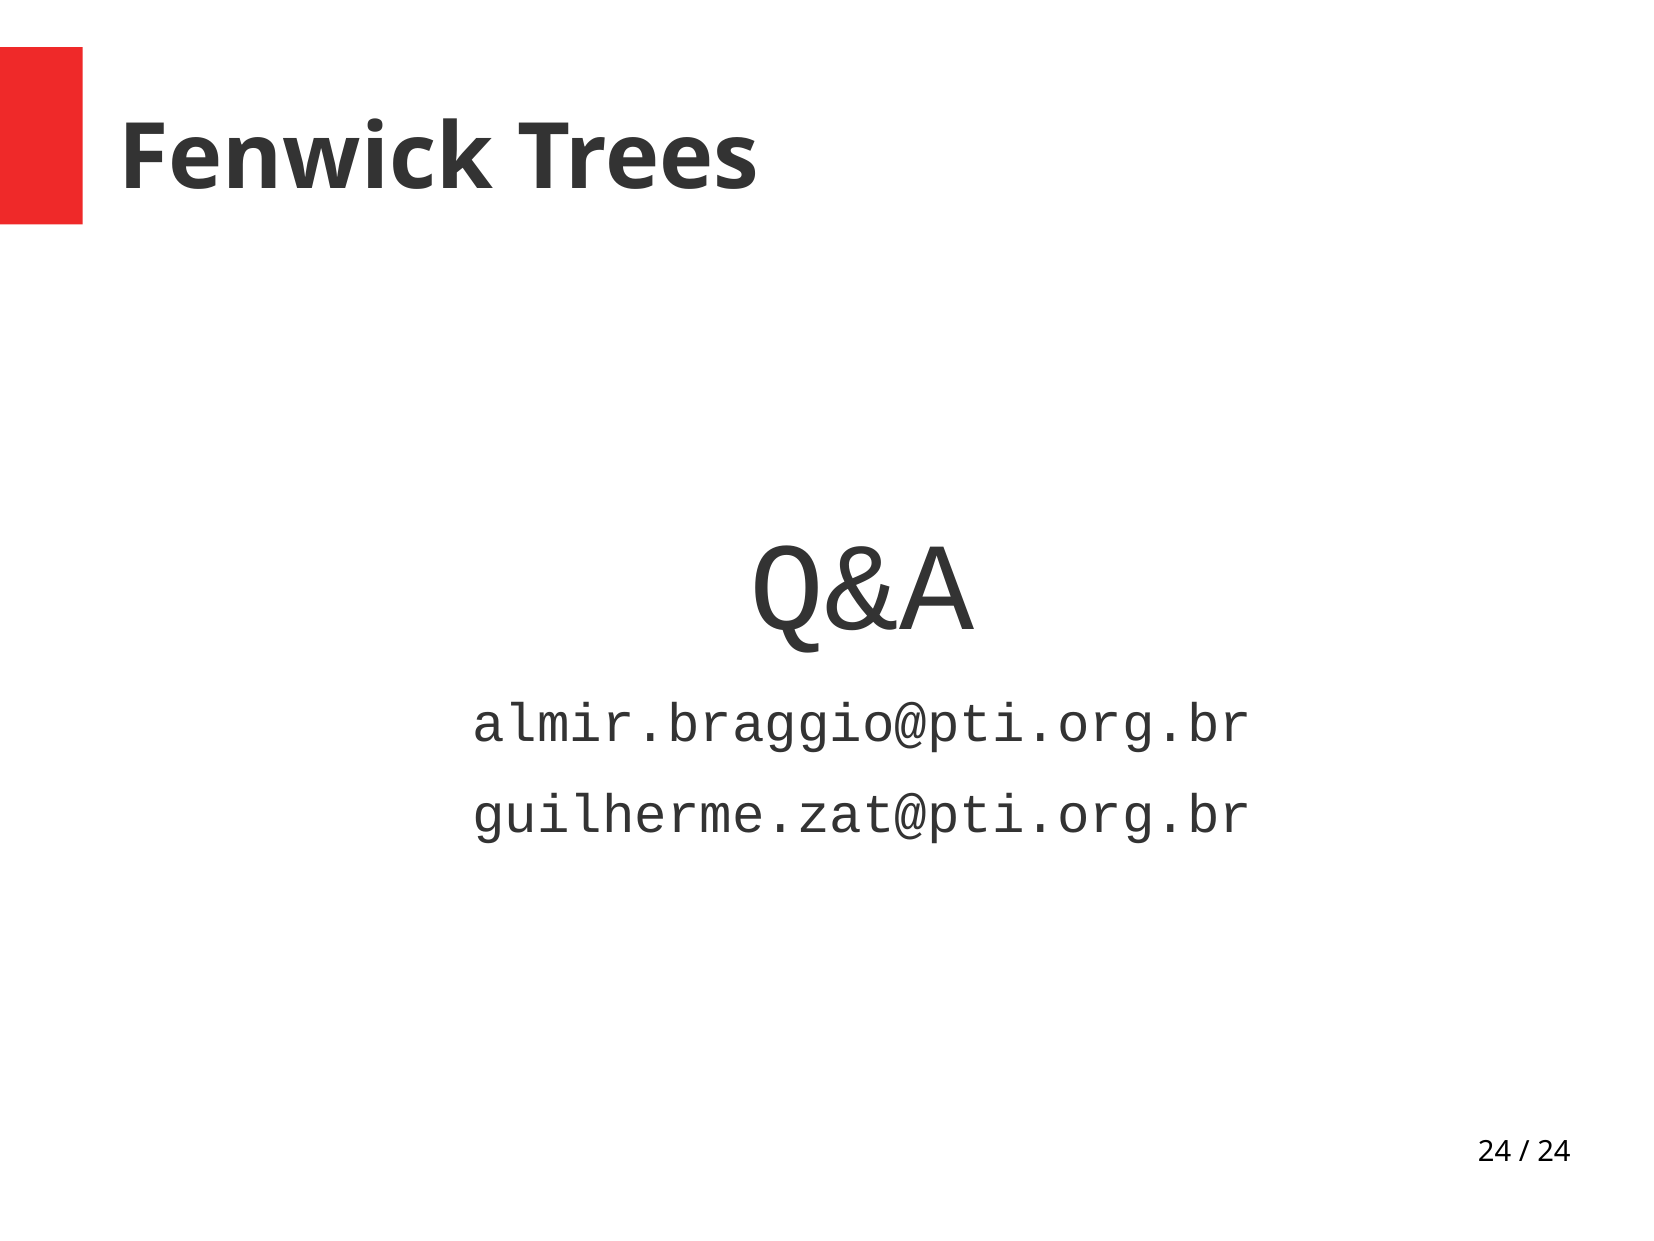

# Fenwick Trees
Q&A
almir.braggio@pti.org.br
guilherme.zat@pti.org.br
24